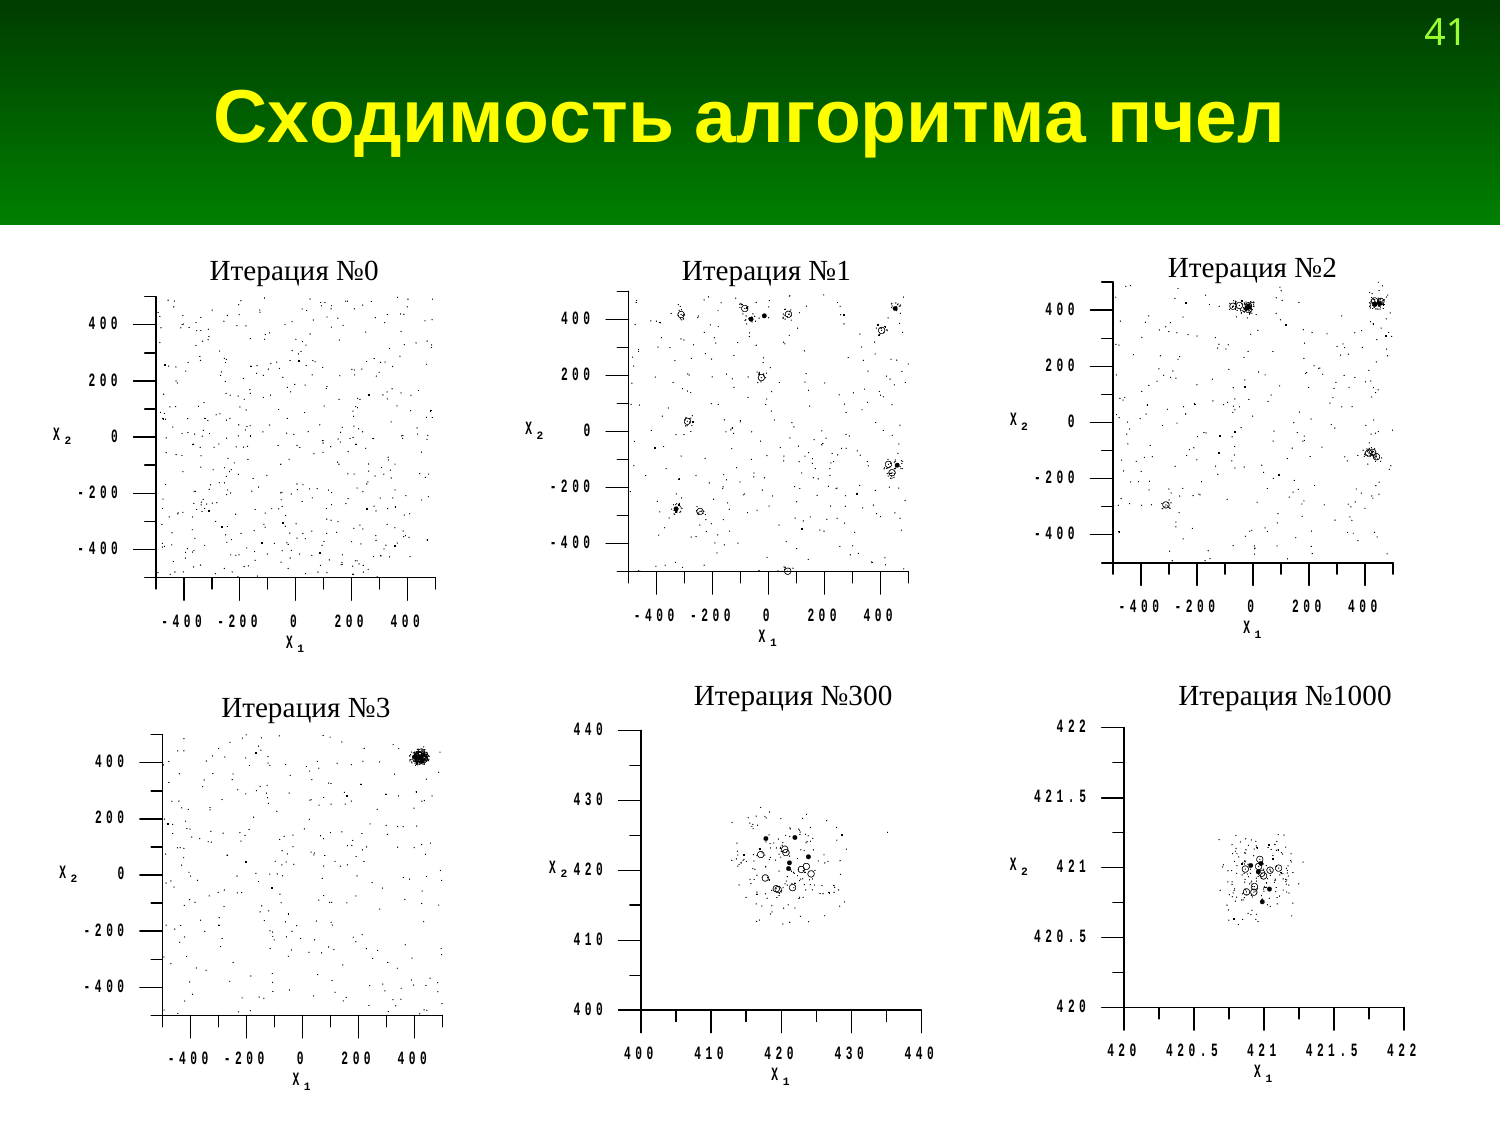

# Сходимость алгоритма пчел
Итерация №2
Итерация №0
Итерация №1
Итерация №300
Итерация №1000
Итерация №3